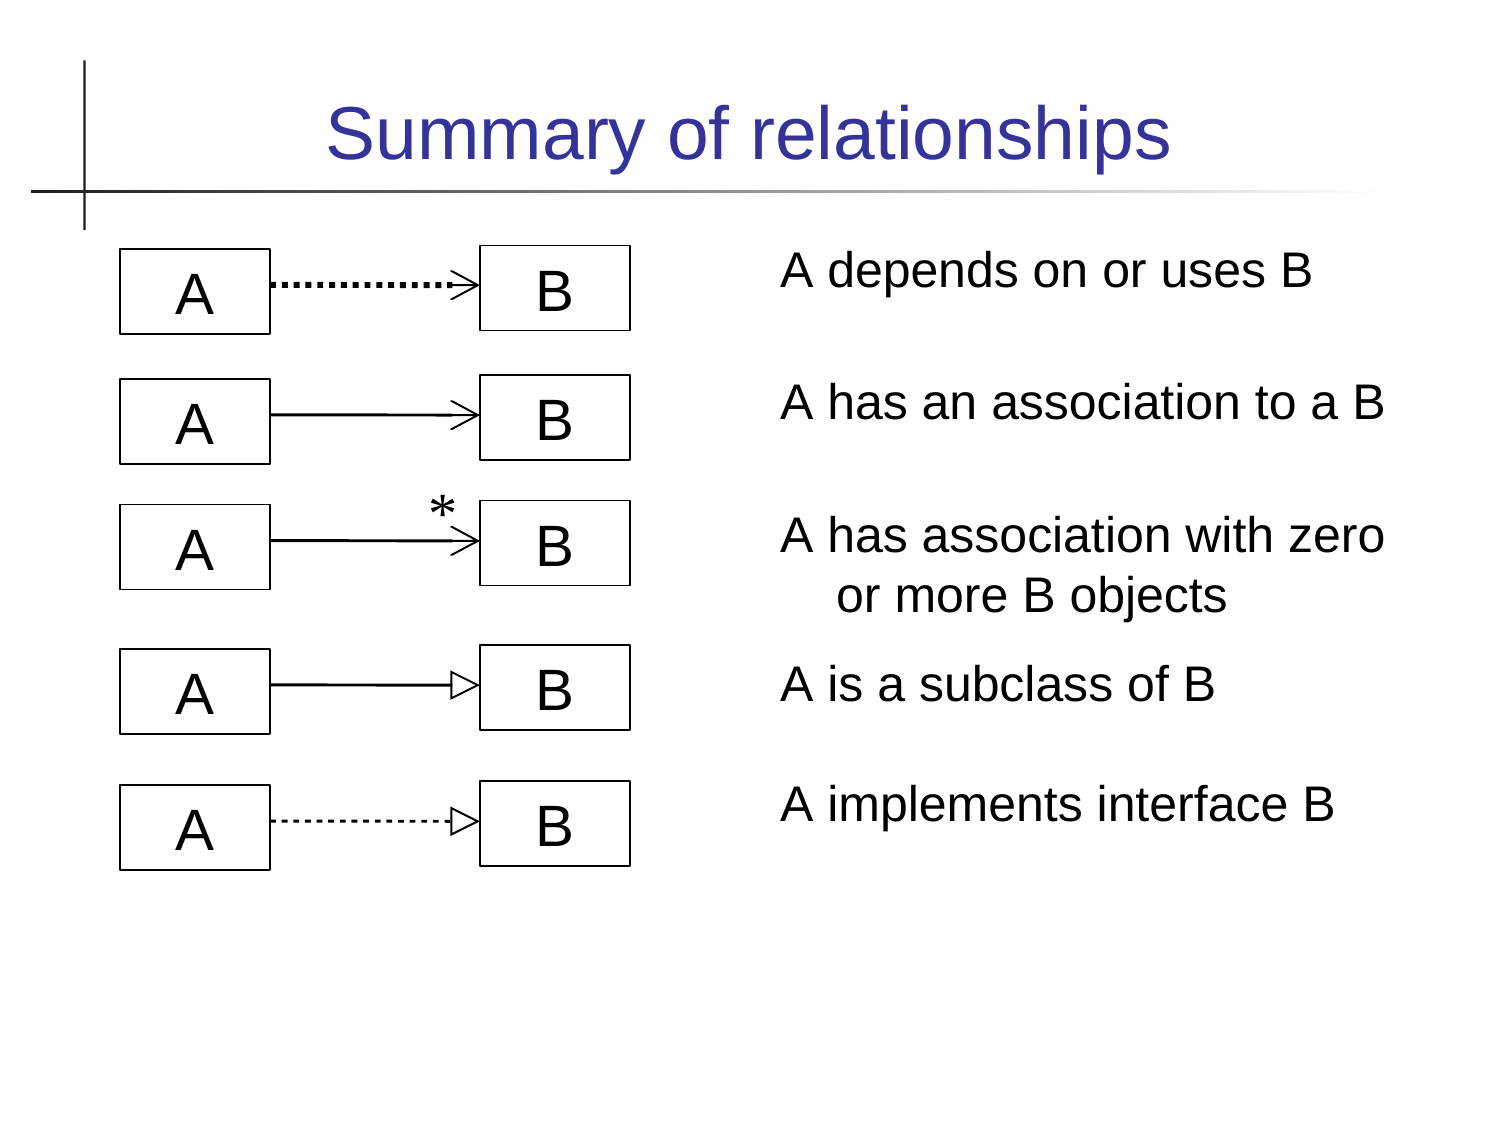

# Summary of relationships
A depends on or uses B
A has an association to a B
A has association with zero or more B objects
A is a subclass of B
A implements interface B
B
A
B
A
*
B
A
B
A
B
A